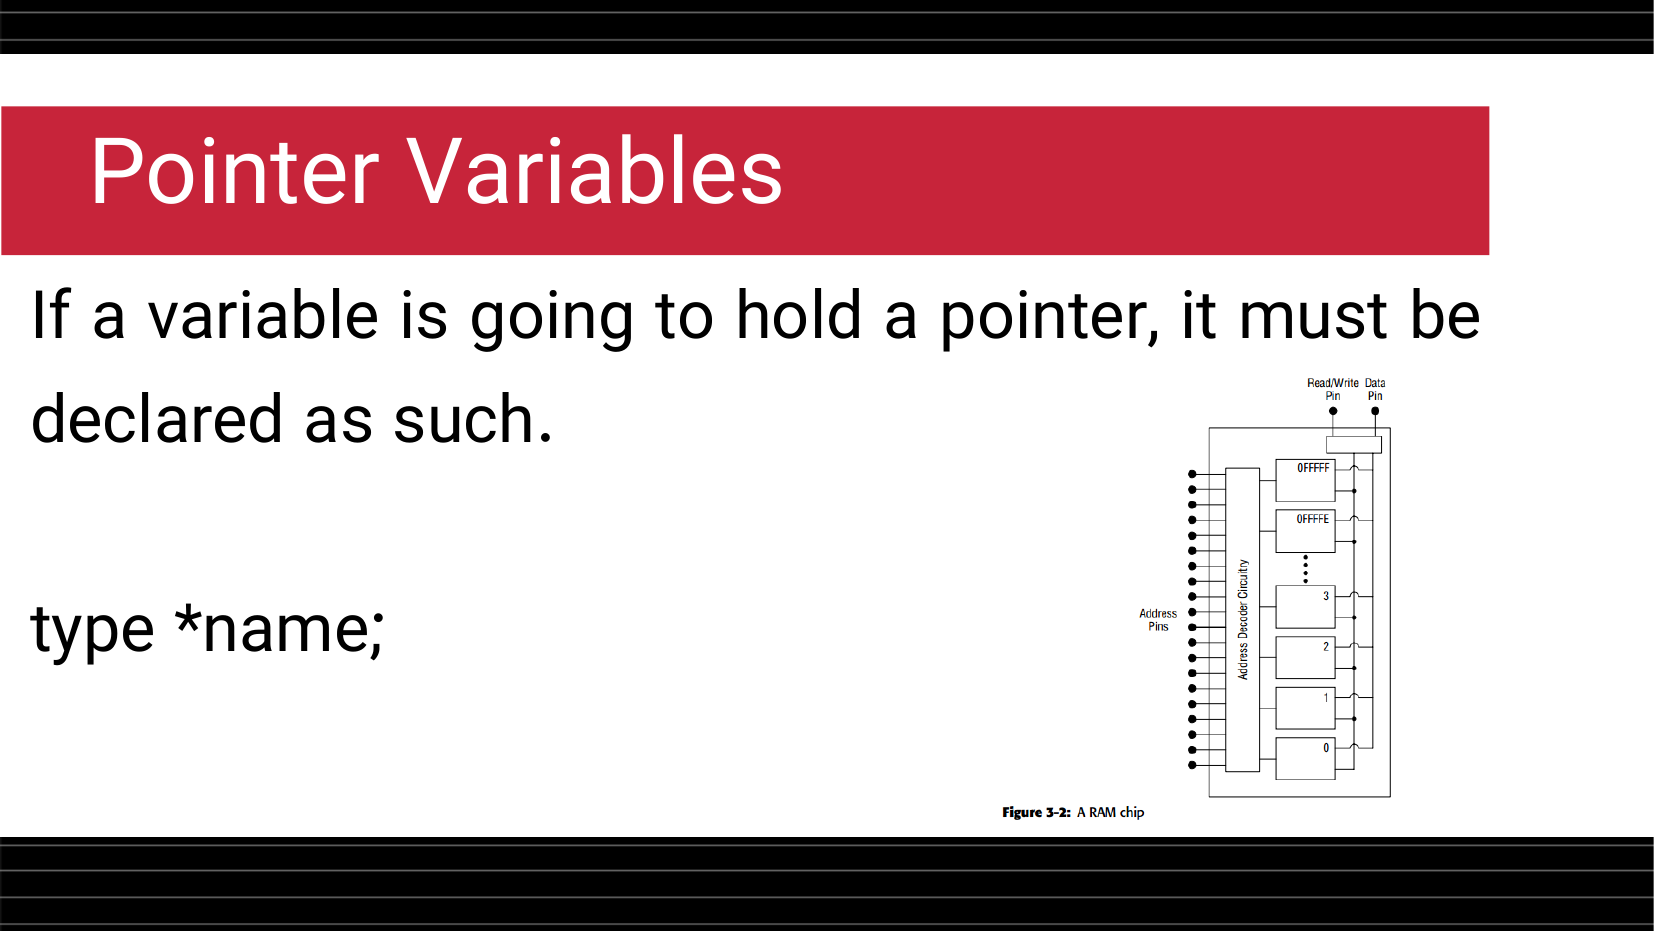

Pointer Variables
# If a variable is going to hold a pointer, it must be declared as such.
type *name;